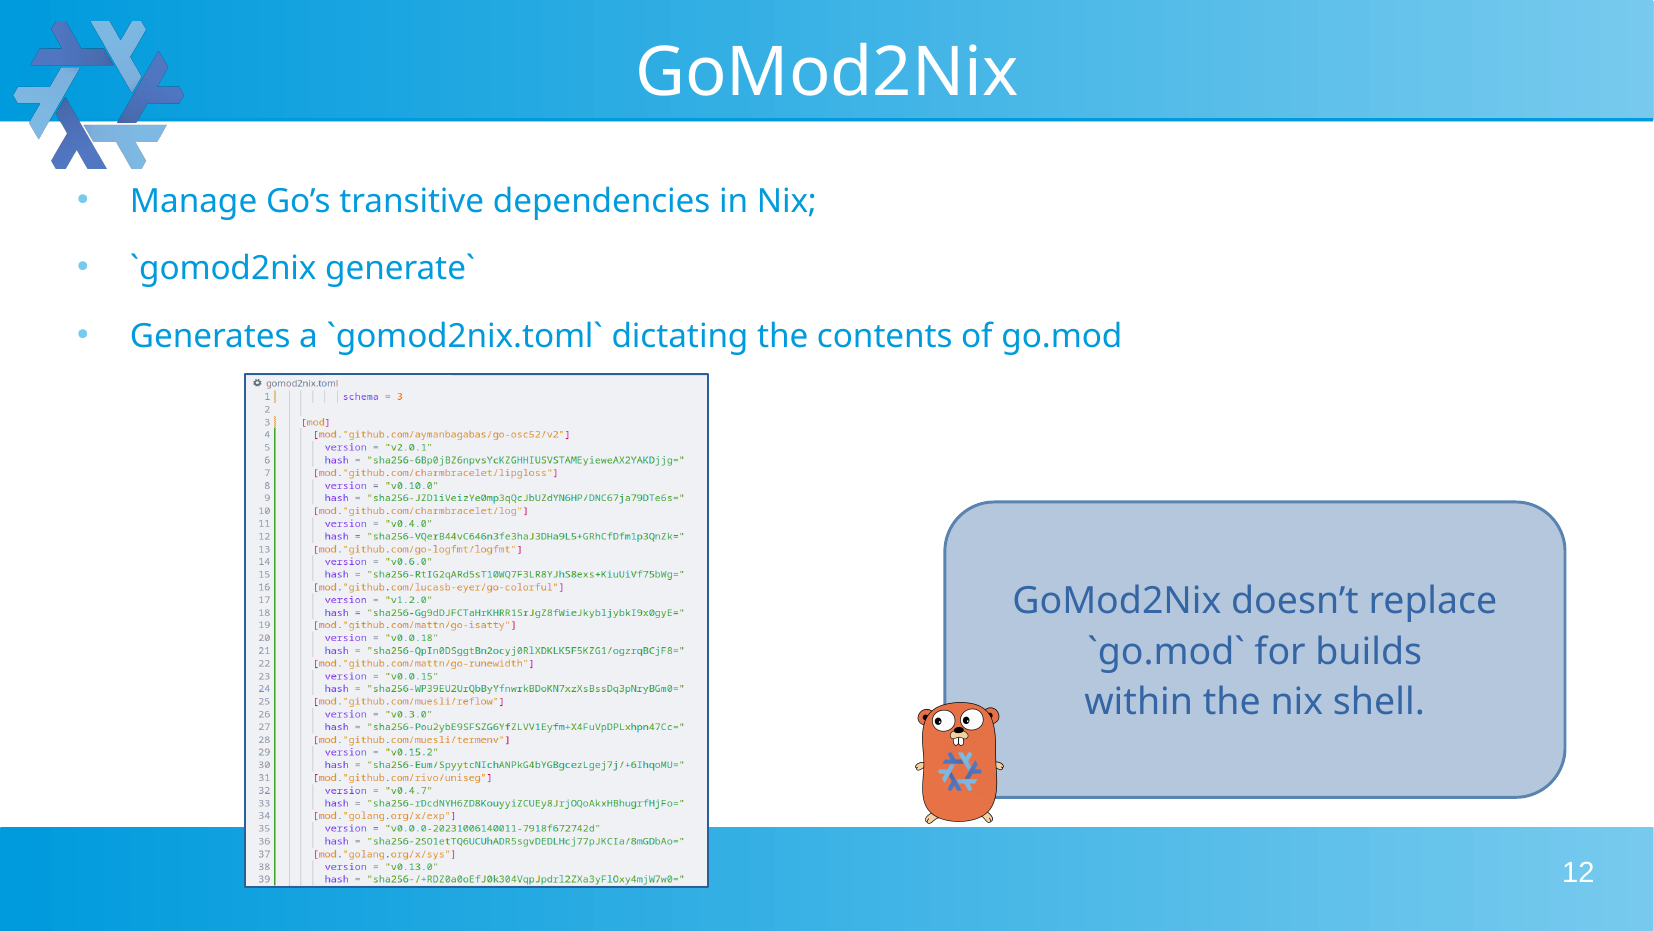

# GoMod2Nix
Manage Go’s transitive dependencies in Nix;
`gomod2nix generate`
Generates a `gomod2nix.toml` dictating the contents of go.mod
GoMod2Nix doesn’t replace
 `go.mod` for builds
within the nix shell.
12